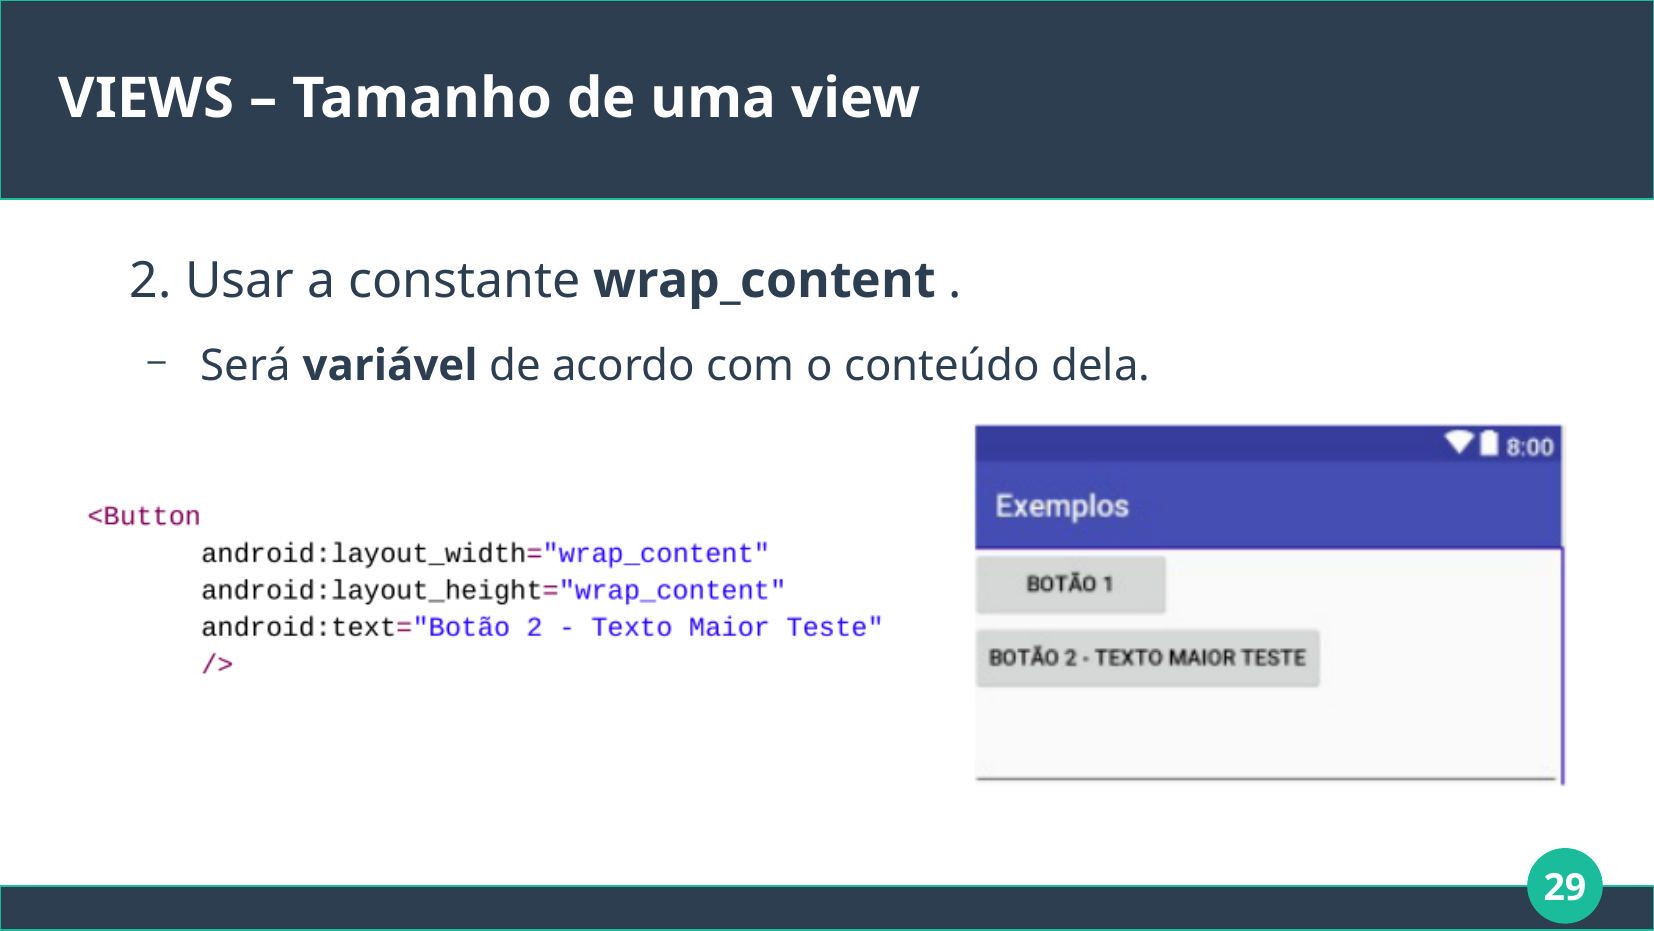

# VIEWS – Tamanho de uma view
2. Usar a constante wrap_content .
Será variável de acordo com o conteúdo dela.
29